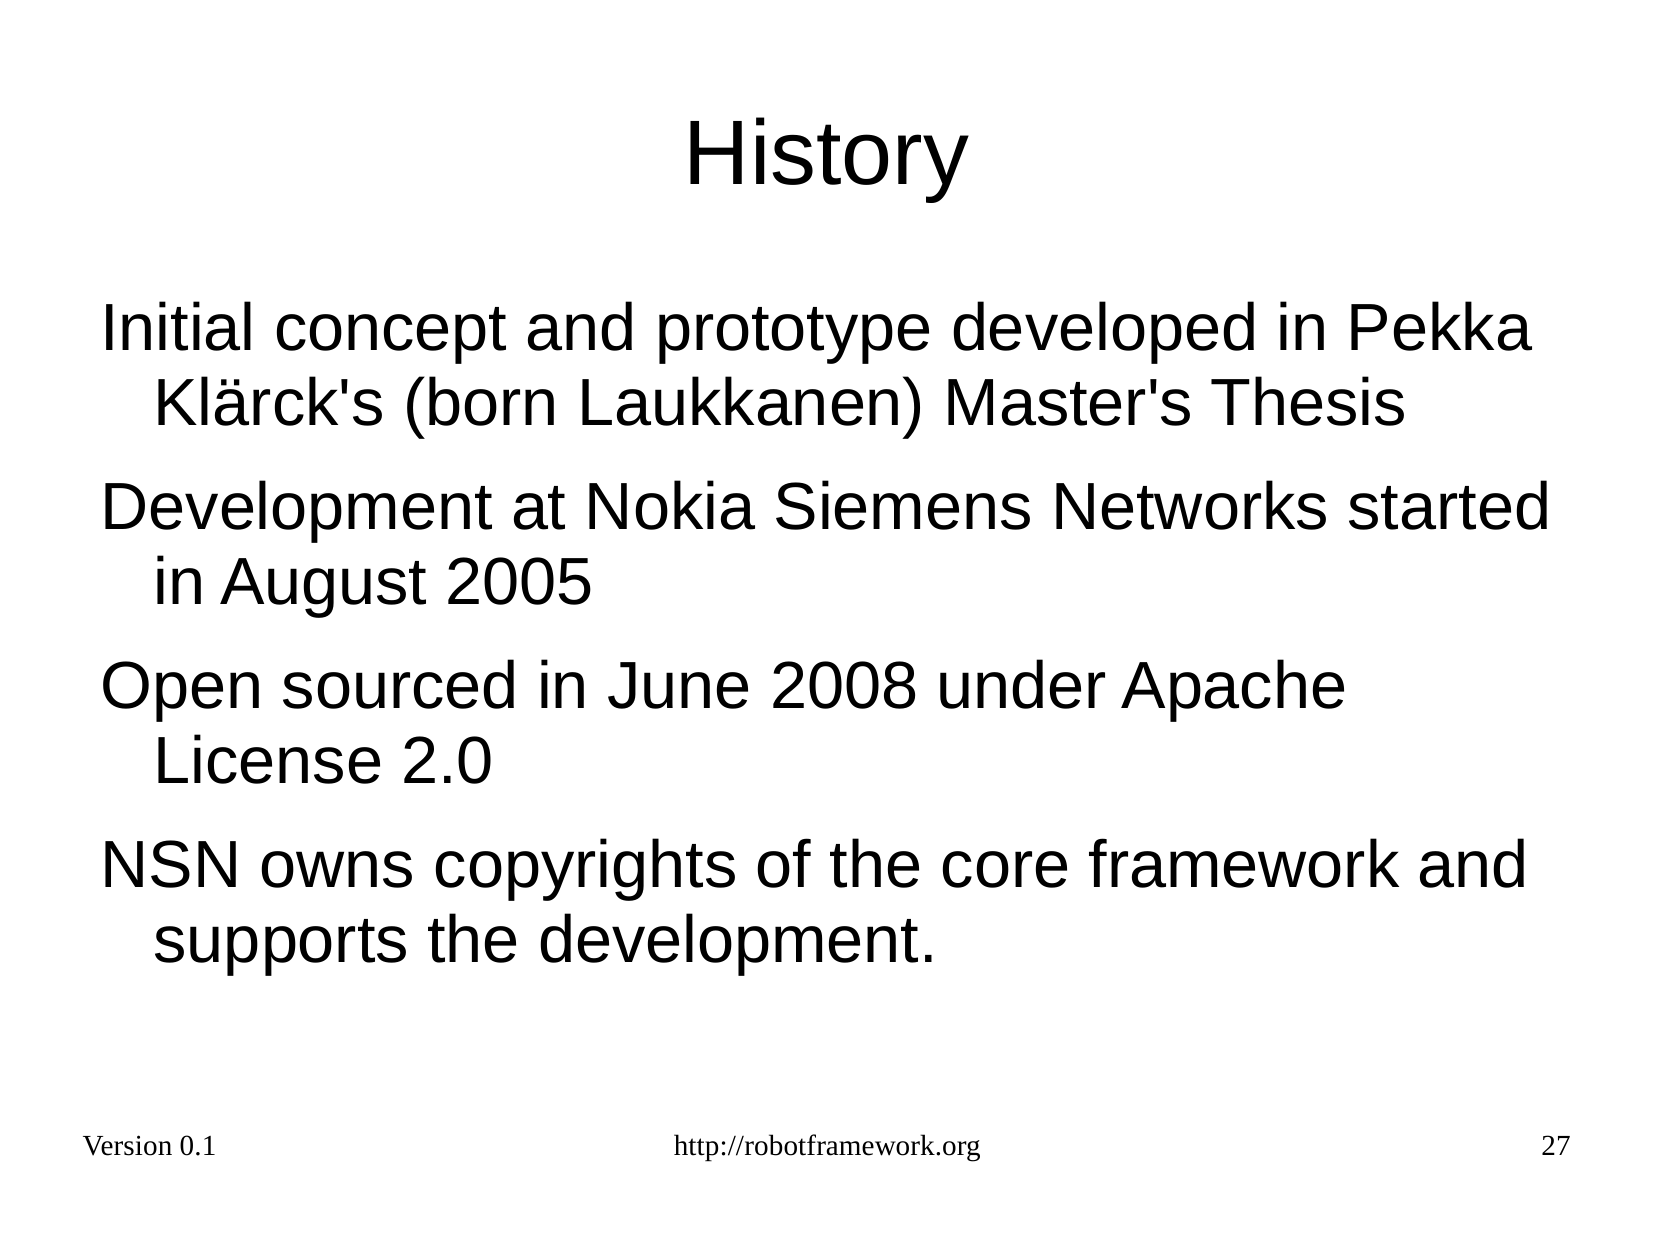

# History
Initial concept and prototype developed in Pekka Klärck's (born Laukkanen) Master's Thesis
Development at Nokia Siemens Networks started in August 2005
Open sourced in June 2008 under Apache License 2.0
NSN owns copyrights of the core framework and supports the development.
Version 0.1
http://robotframework.org
27